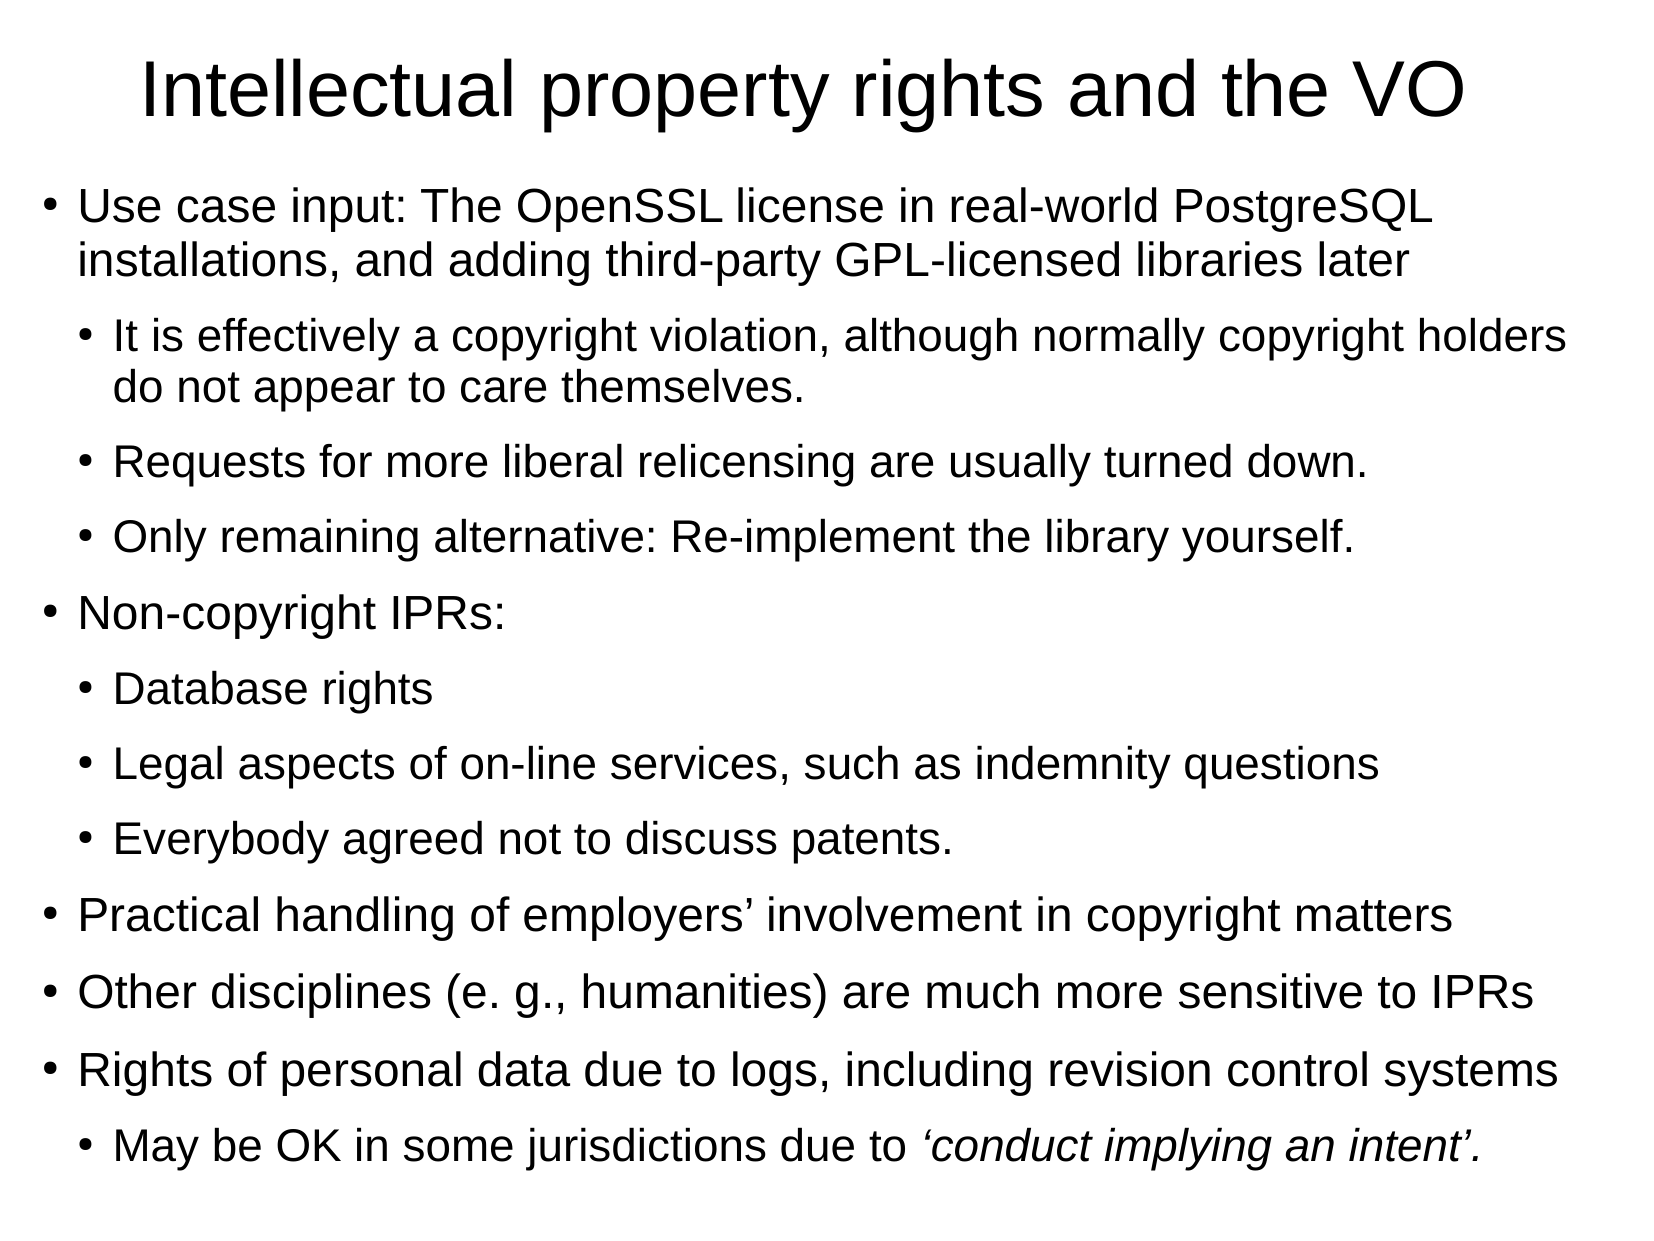

# Intellectual property rights and the VO
Use case input: The OpenSSL license in real-world PostgreSQL
installations, and adding third-party GPL-licensed libraries later
It is effectively a copyright violation, although normally copyright holders do not appear to care themselves.
Requests for more liberal relicensing are usually turned down.
Only remaining alternative: Re-implement the library yourself.
Non-copyright IPRs:
Database rights
Legal aspects of on-line services, such as indemnity questions
Everybody agreed not to discuss patents.
Practical handling of employers’ involvement in copyright matters
Other disciplines (e. g., humanities) are much more sensitive to IPRs
Rights of personal data due to logs, including revision control systems
May be OK in some jurisdictions due to ‘conduct implying an intent’.